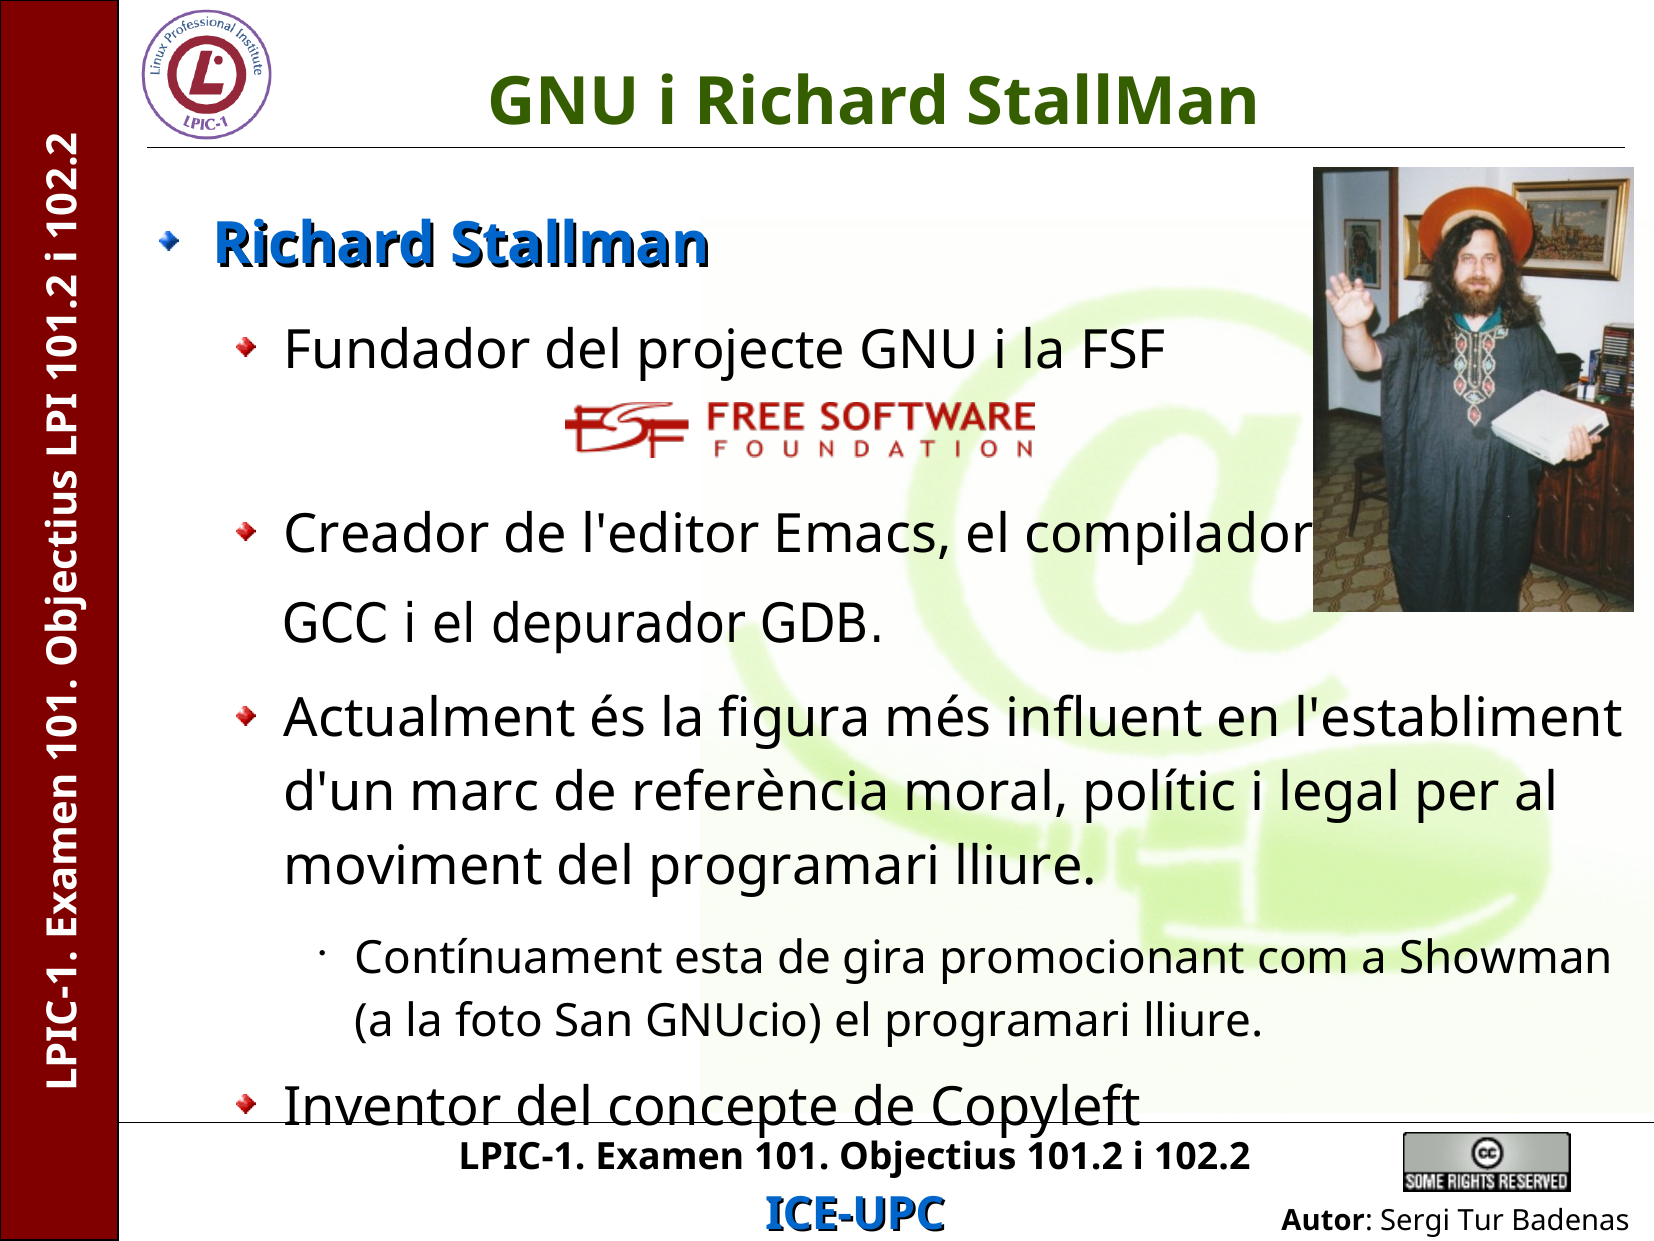

# GNU i Richard StallMan
Richard Stallman
Fundador del projecte GNU i la FSF
Creador de l'editor Emacs, el compilador
 GCC i el depurador GDB.
Actualment és la figura més influent en l'establiment d'un marc de referència moral, polític i legal per al moviment del programari lliure.
Contínuament esta de gira promocionant com a Showman (a la foto San GNUcio) el programari lliure.
Inventor del concepte de Copyleft